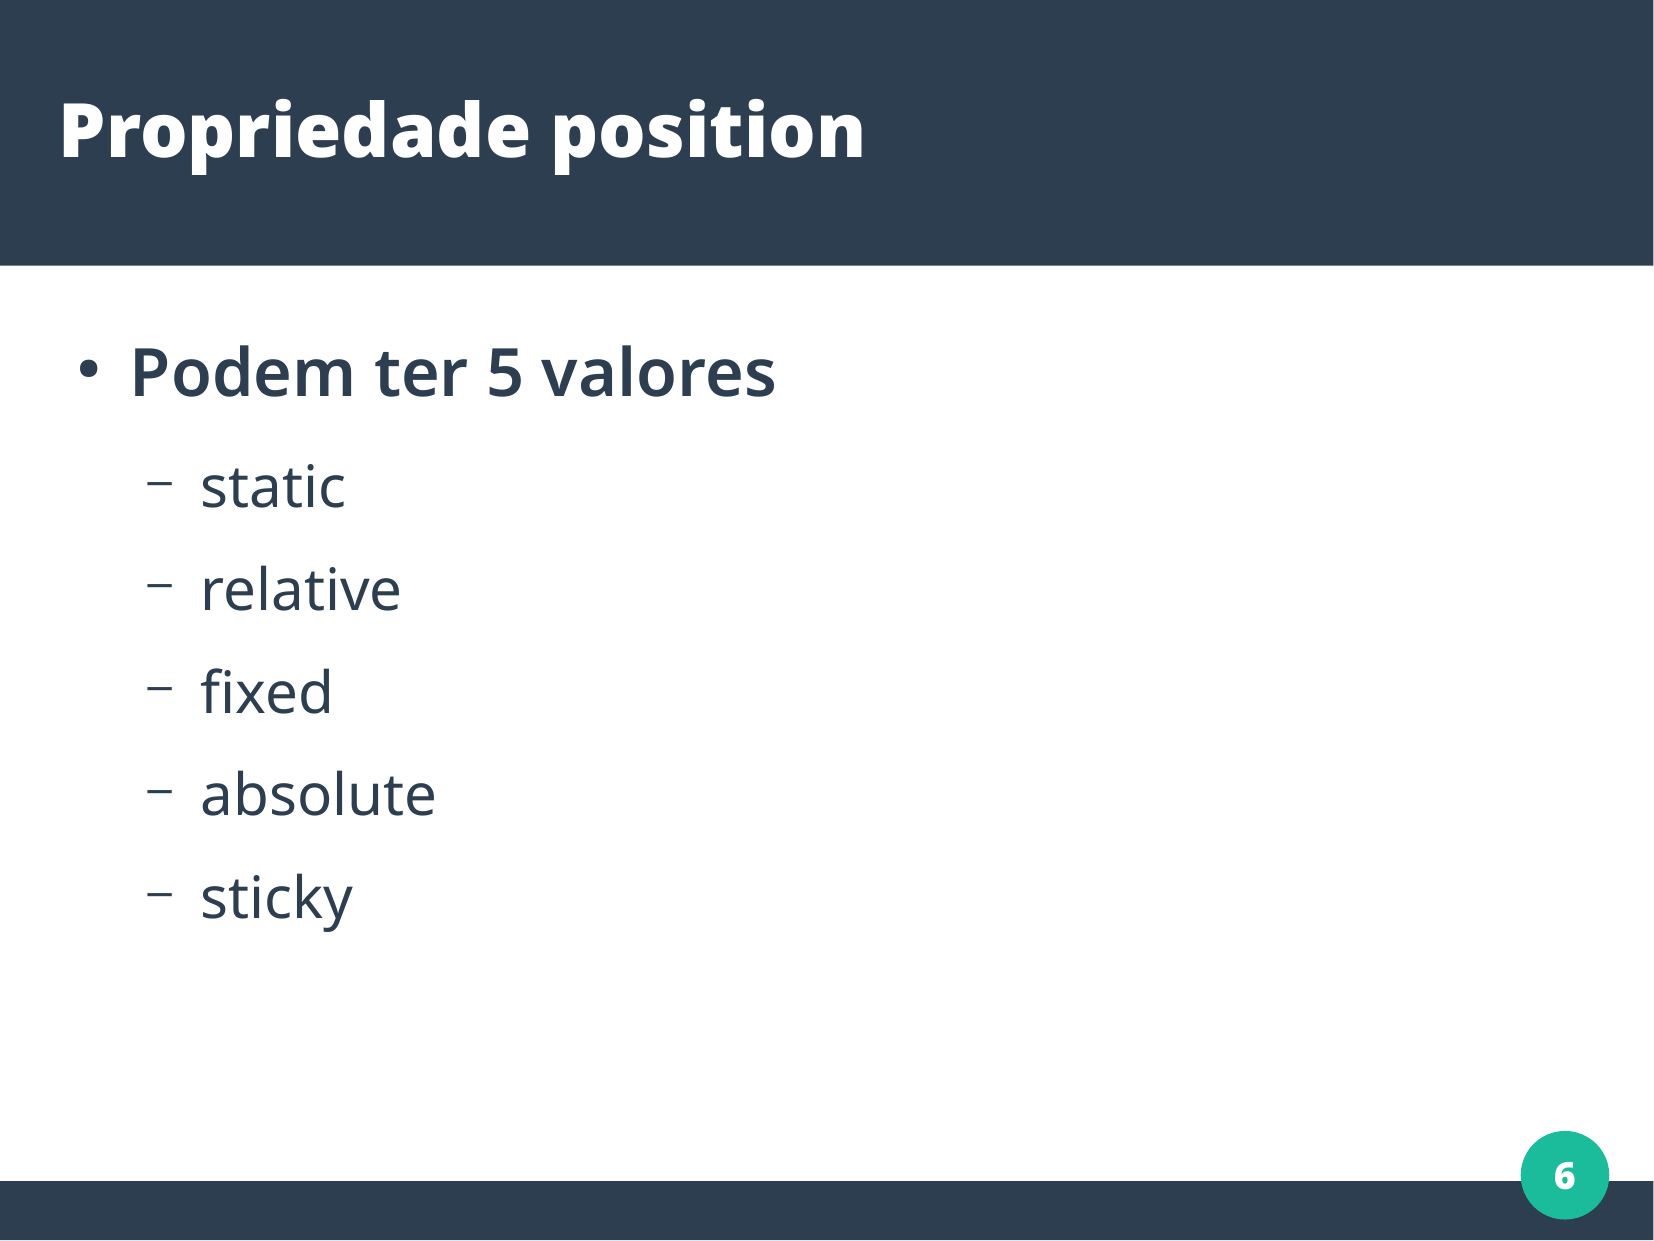

# Propriedade position
Podem ter 5 valores
static
relative
fixed
absolute
sticky
6